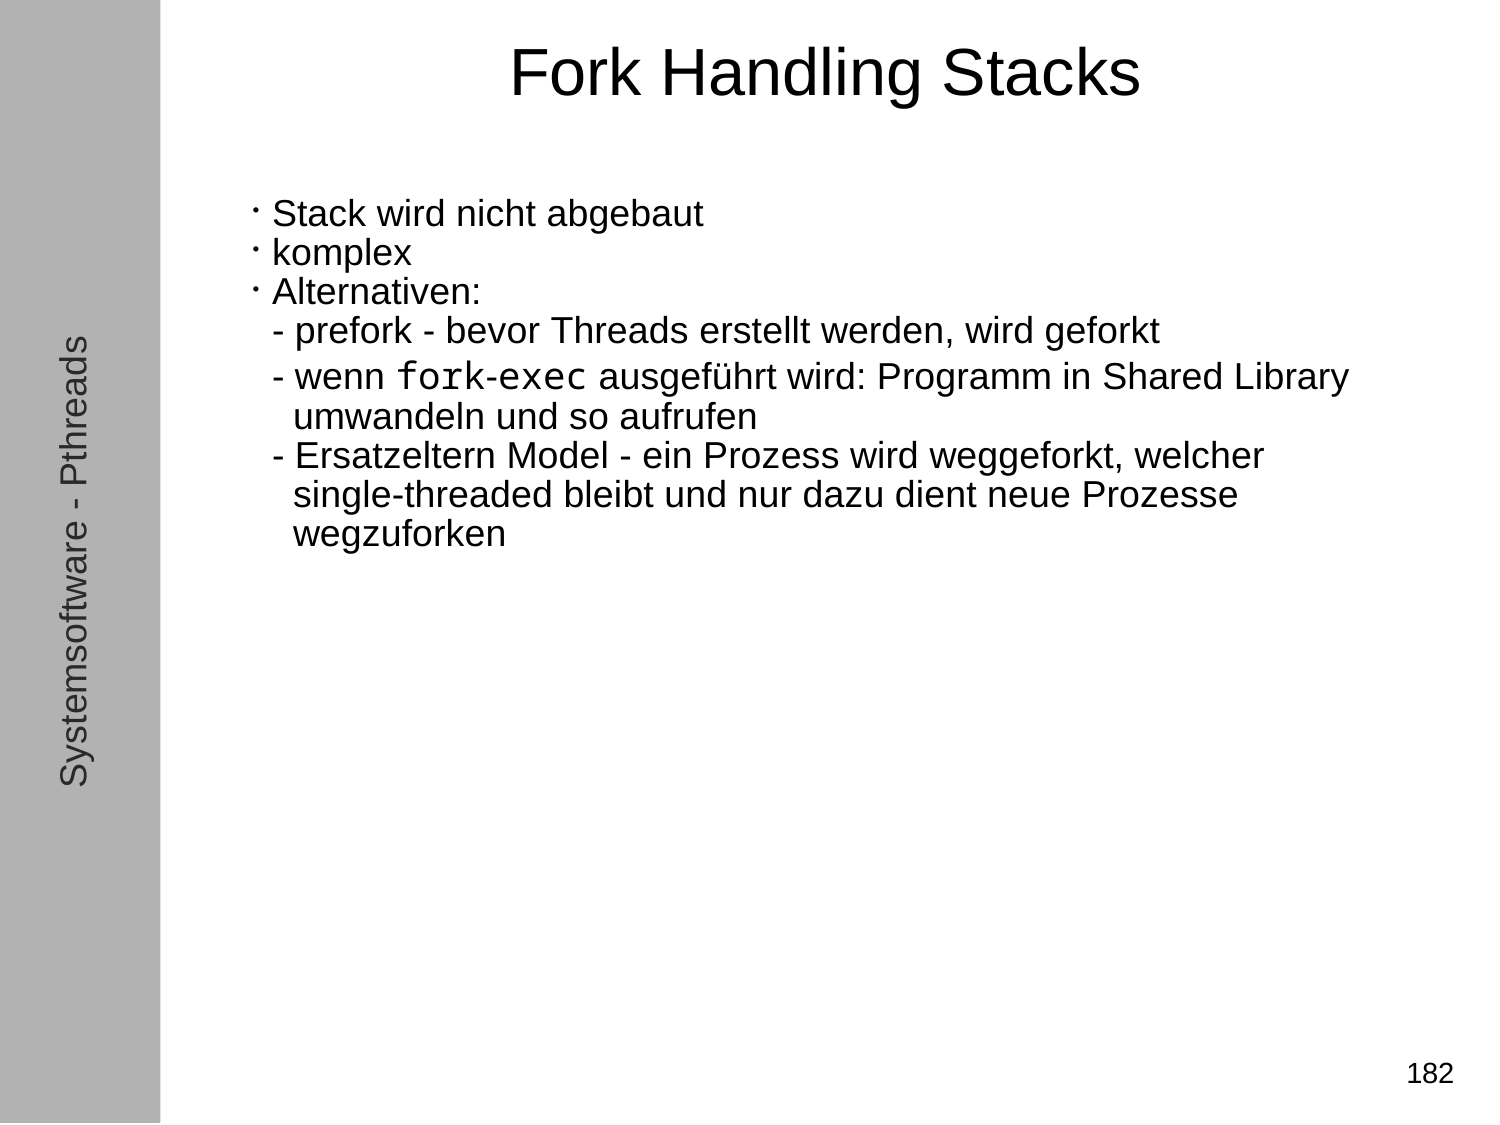

Fork Handling Stacks
Stack wird nicht abgebaut
komplex
Alternativen:
- prefork - bevor Threads erstellt werden, wird geforkt
- wenn fork-exec ausgeführt wird: Programm in Shared Library
 umwandeln und so aufrufen
- Ersatzeltern Model - ein Prozess wird weggeforkt, welcher
 single-threaded bleibt und nur dazu dient neue Prozesse
 wegzuforken
Systemsoftware - Pthreads